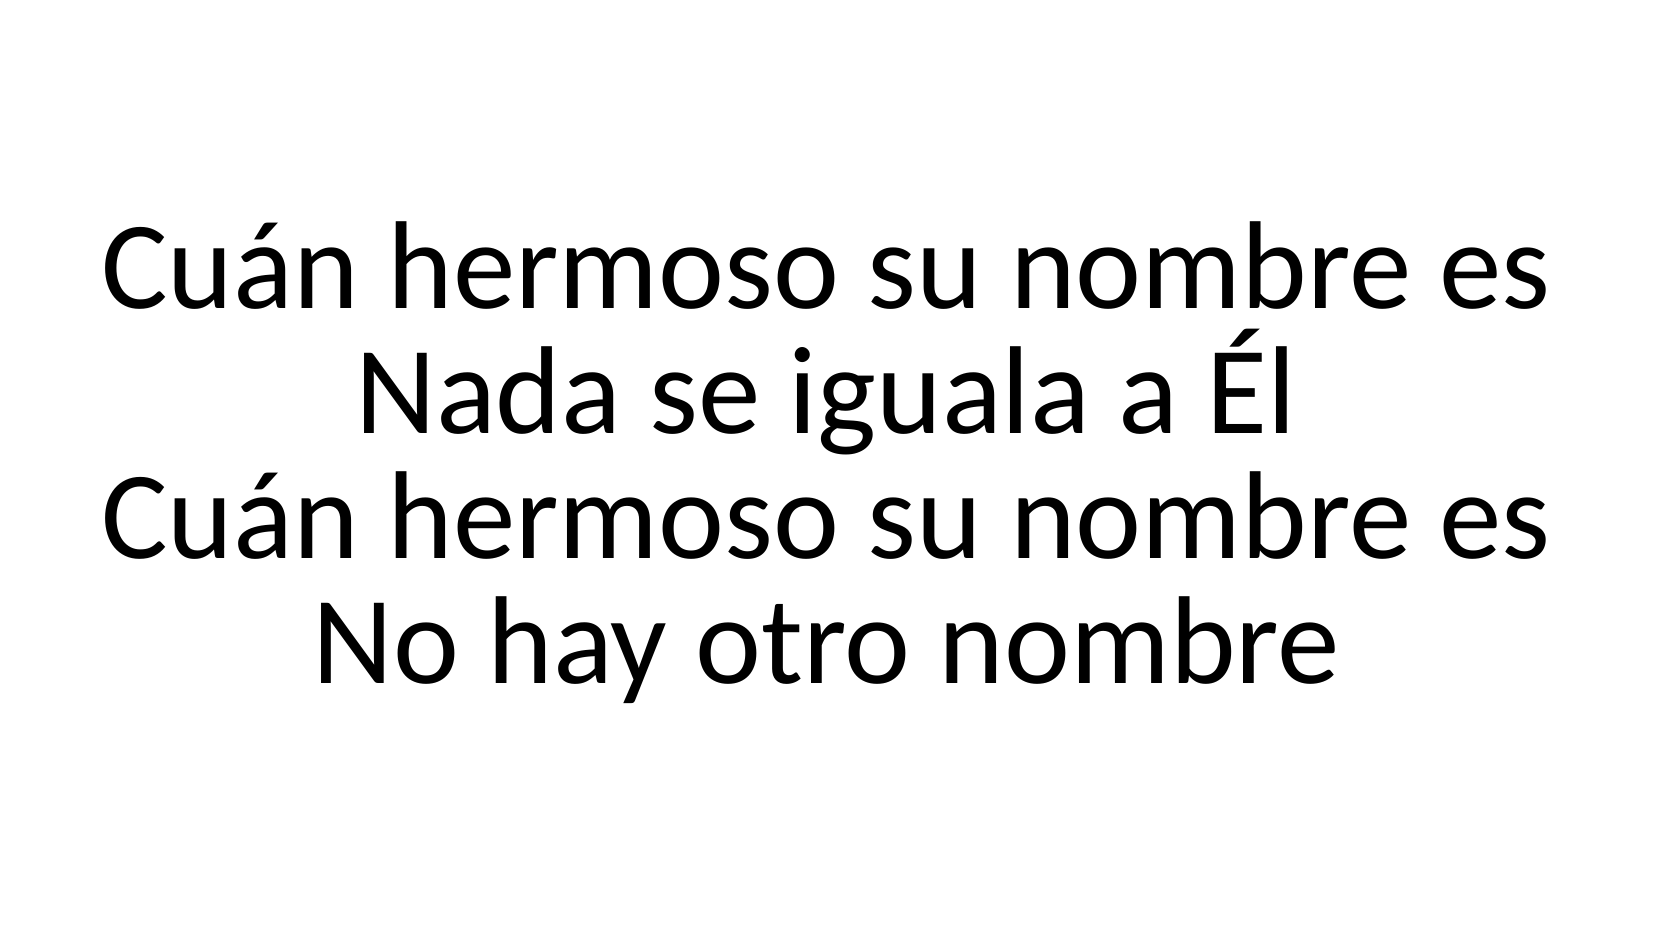

# Cuán hermoso su nombre es Nada se iguala a Él Cuán hermoso su nombre es No hay otro nombre